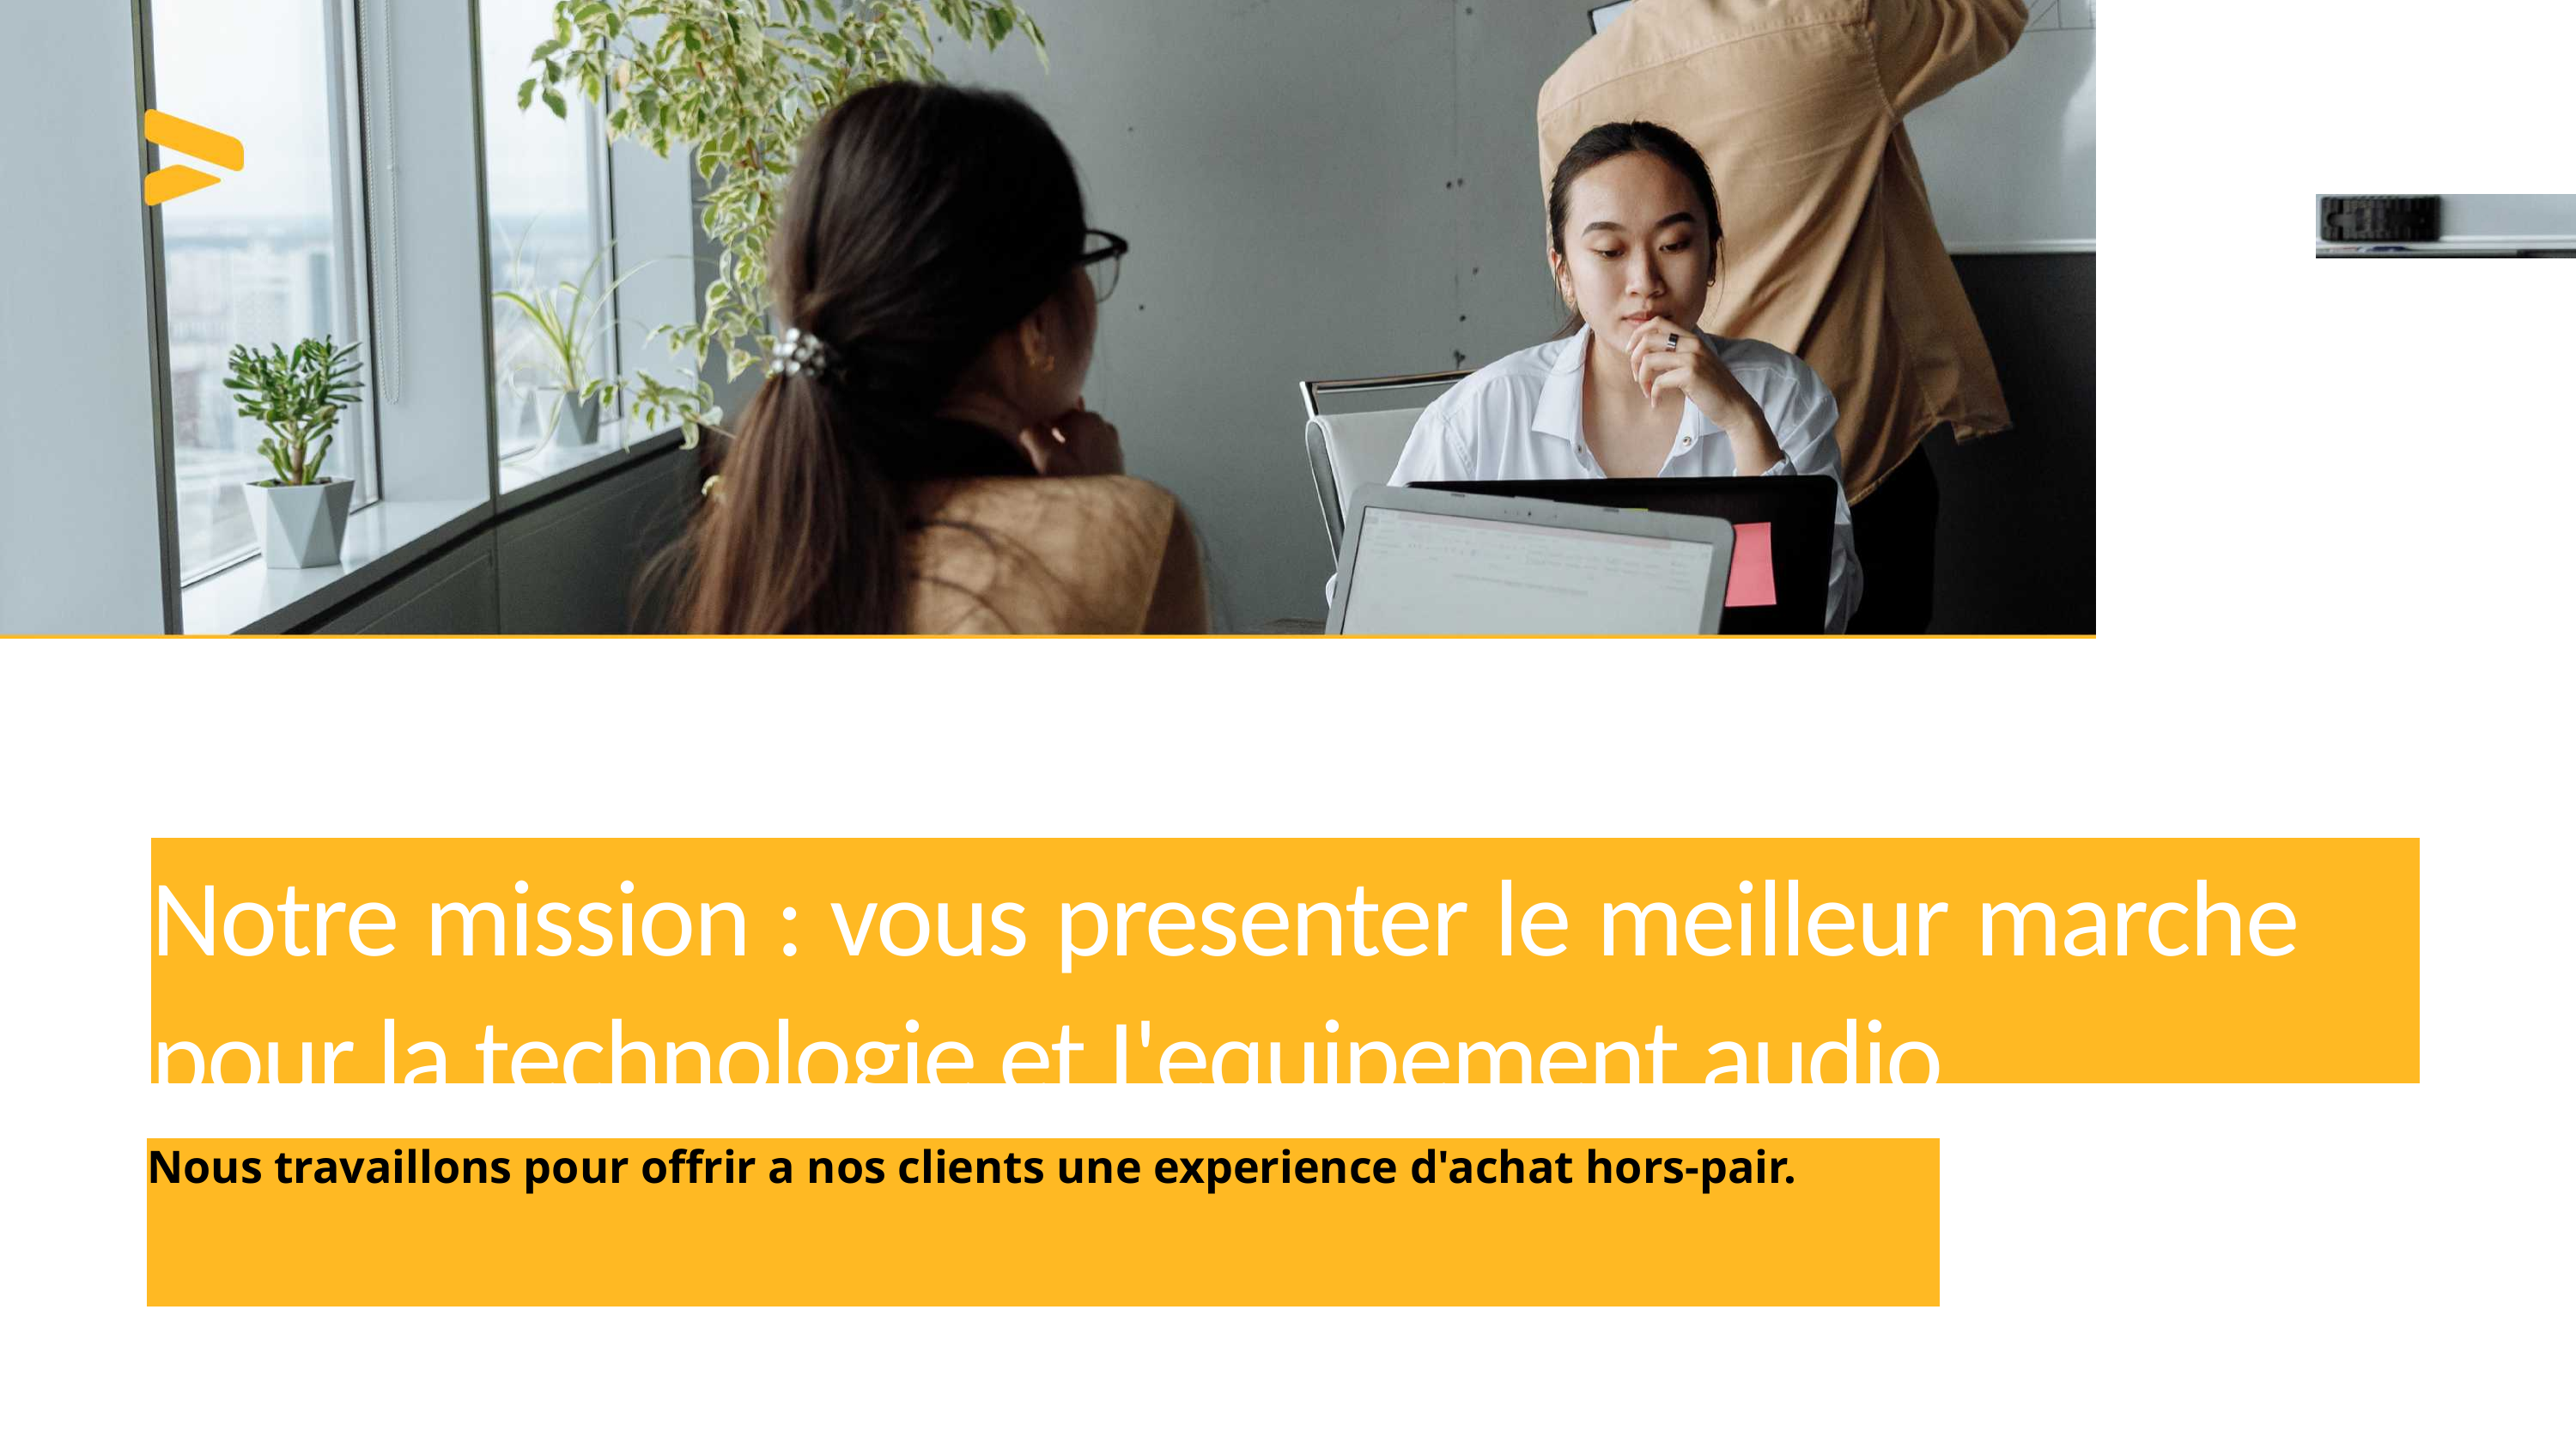

Notre mission : vous presenter le meilleur marche pour la technologie et I'equipement audio
Nous travaillons pour offrir a nos clients une experience d'achat hors-pair.